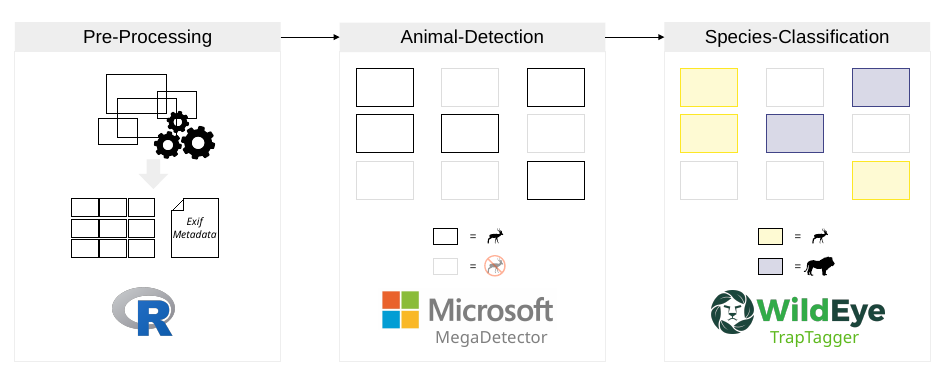

Pre-Processing
Species-Classification
Animal-Detection
Exif
Metadata
=
=
=
=
MegaDetector
TrapTagger